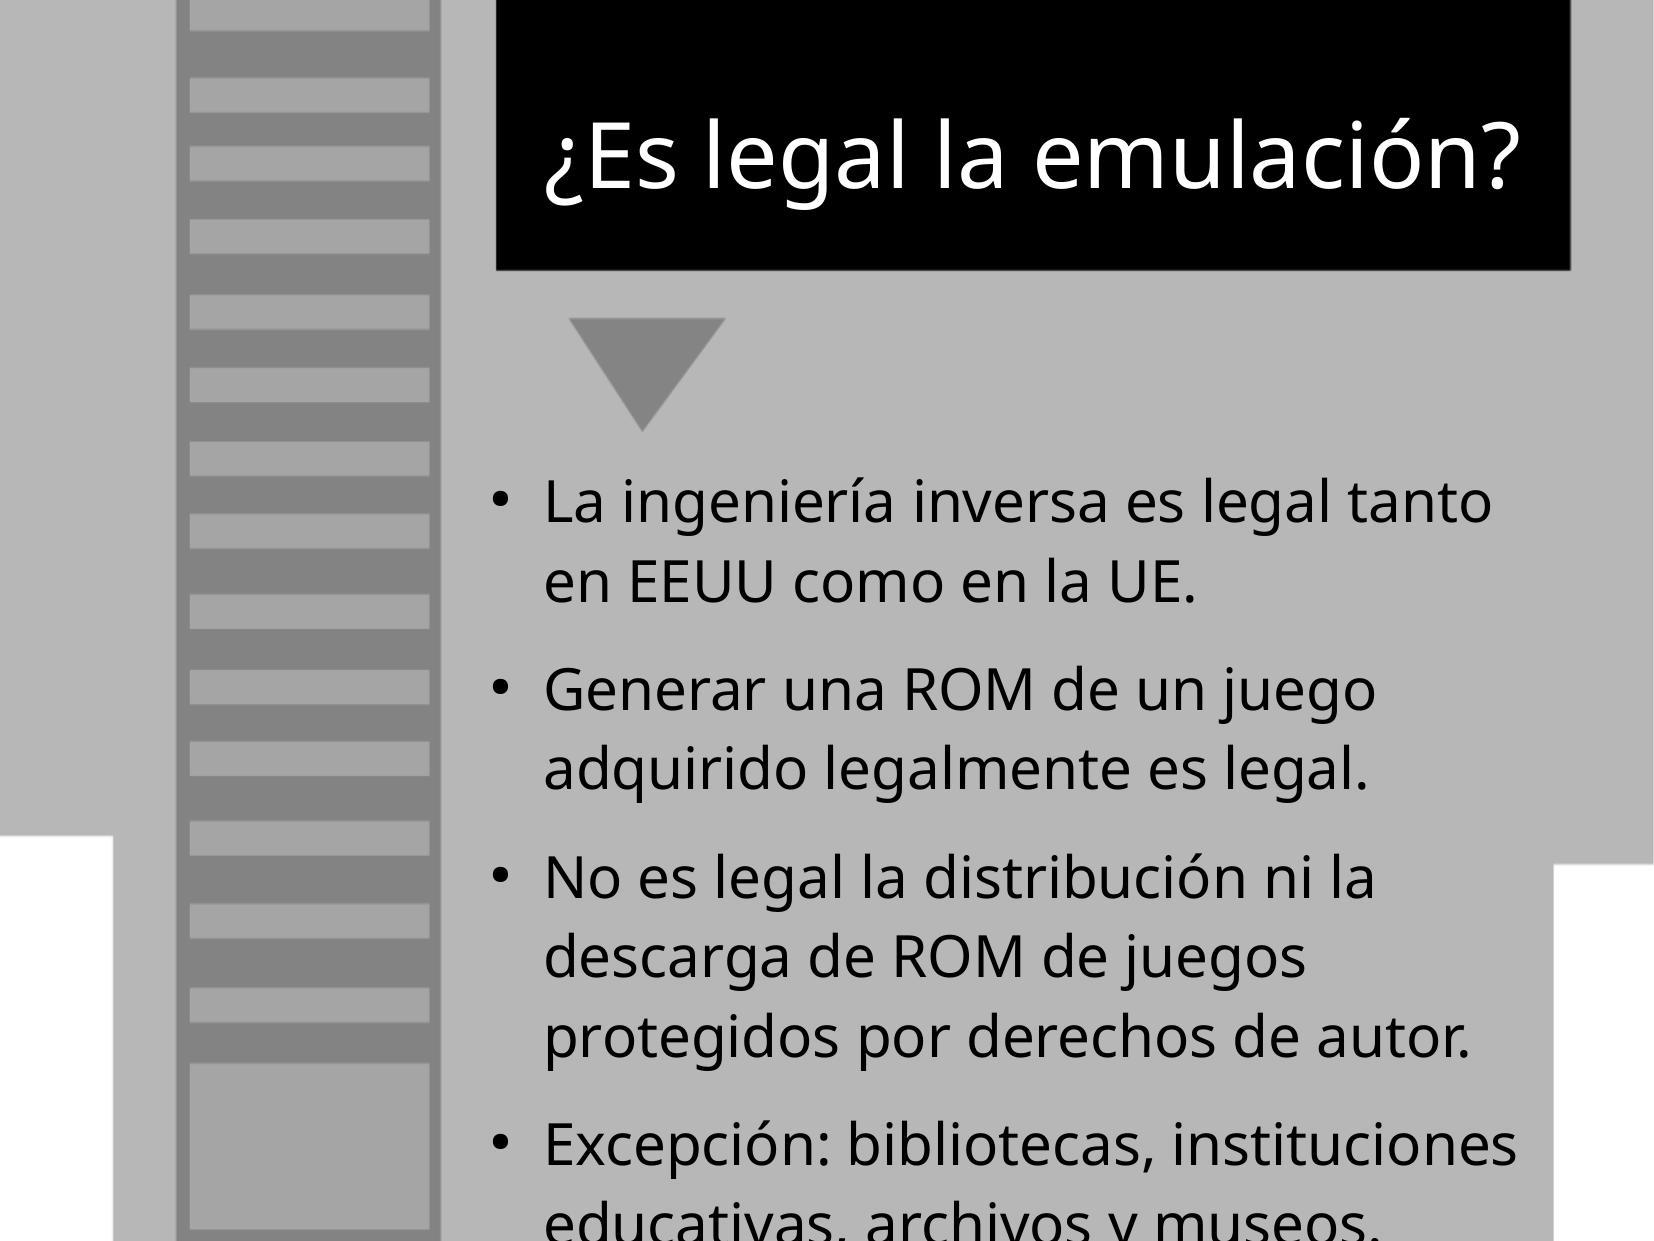

# ¿Es legal la emulación?
La ingeniería inversa es legal tanto en EEUU como en la UE.
Generar una ROM de un juego adquirido legalmente es legal.
No es legal la distribución ni la descarga de ROM de juegos protegidos por derechos de autor.
Excepción: bibliotecas, instituciones educativas, archivos y museos.